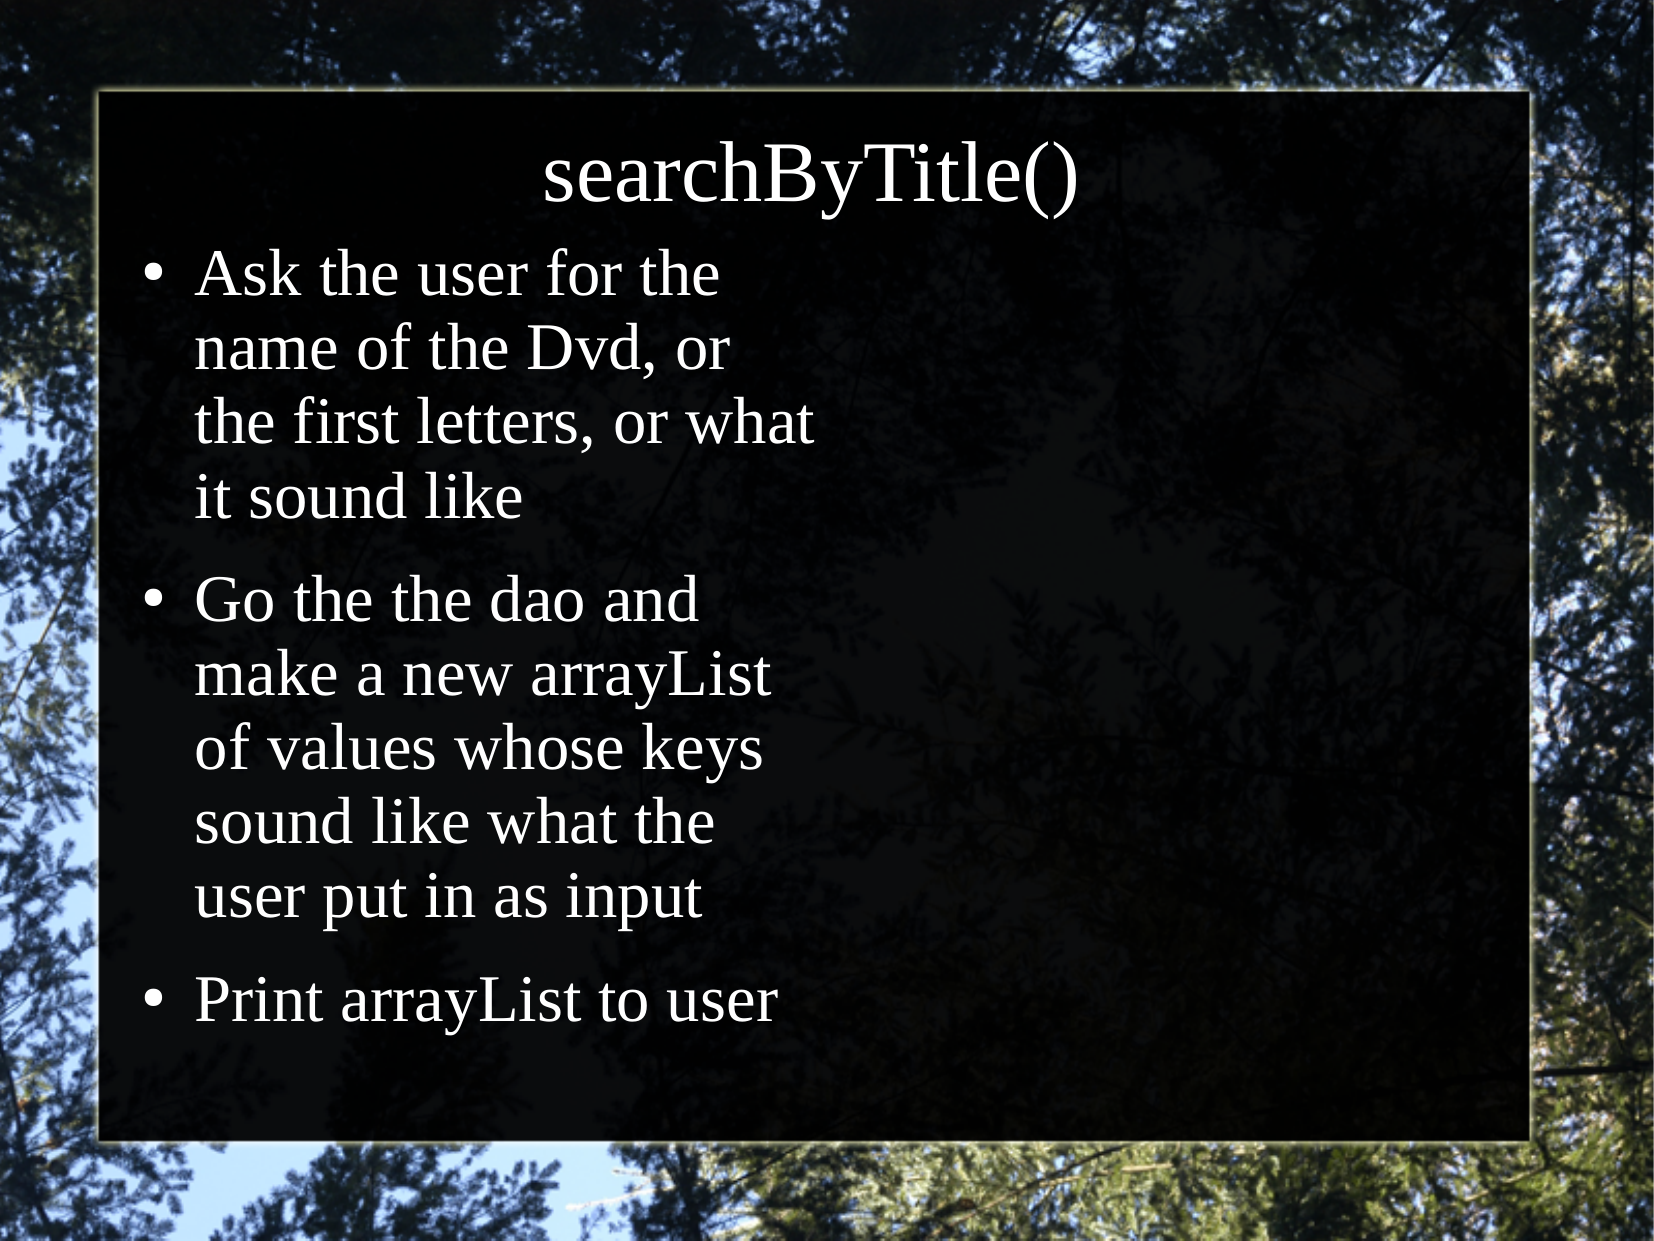

# searchByTitle()
Ask the user for the name of the Dvd, or the first letters, or what it sound like
Go the the dao and make a new arrayList of values whose keys sound like what the user put in as input
Print arrayList to user